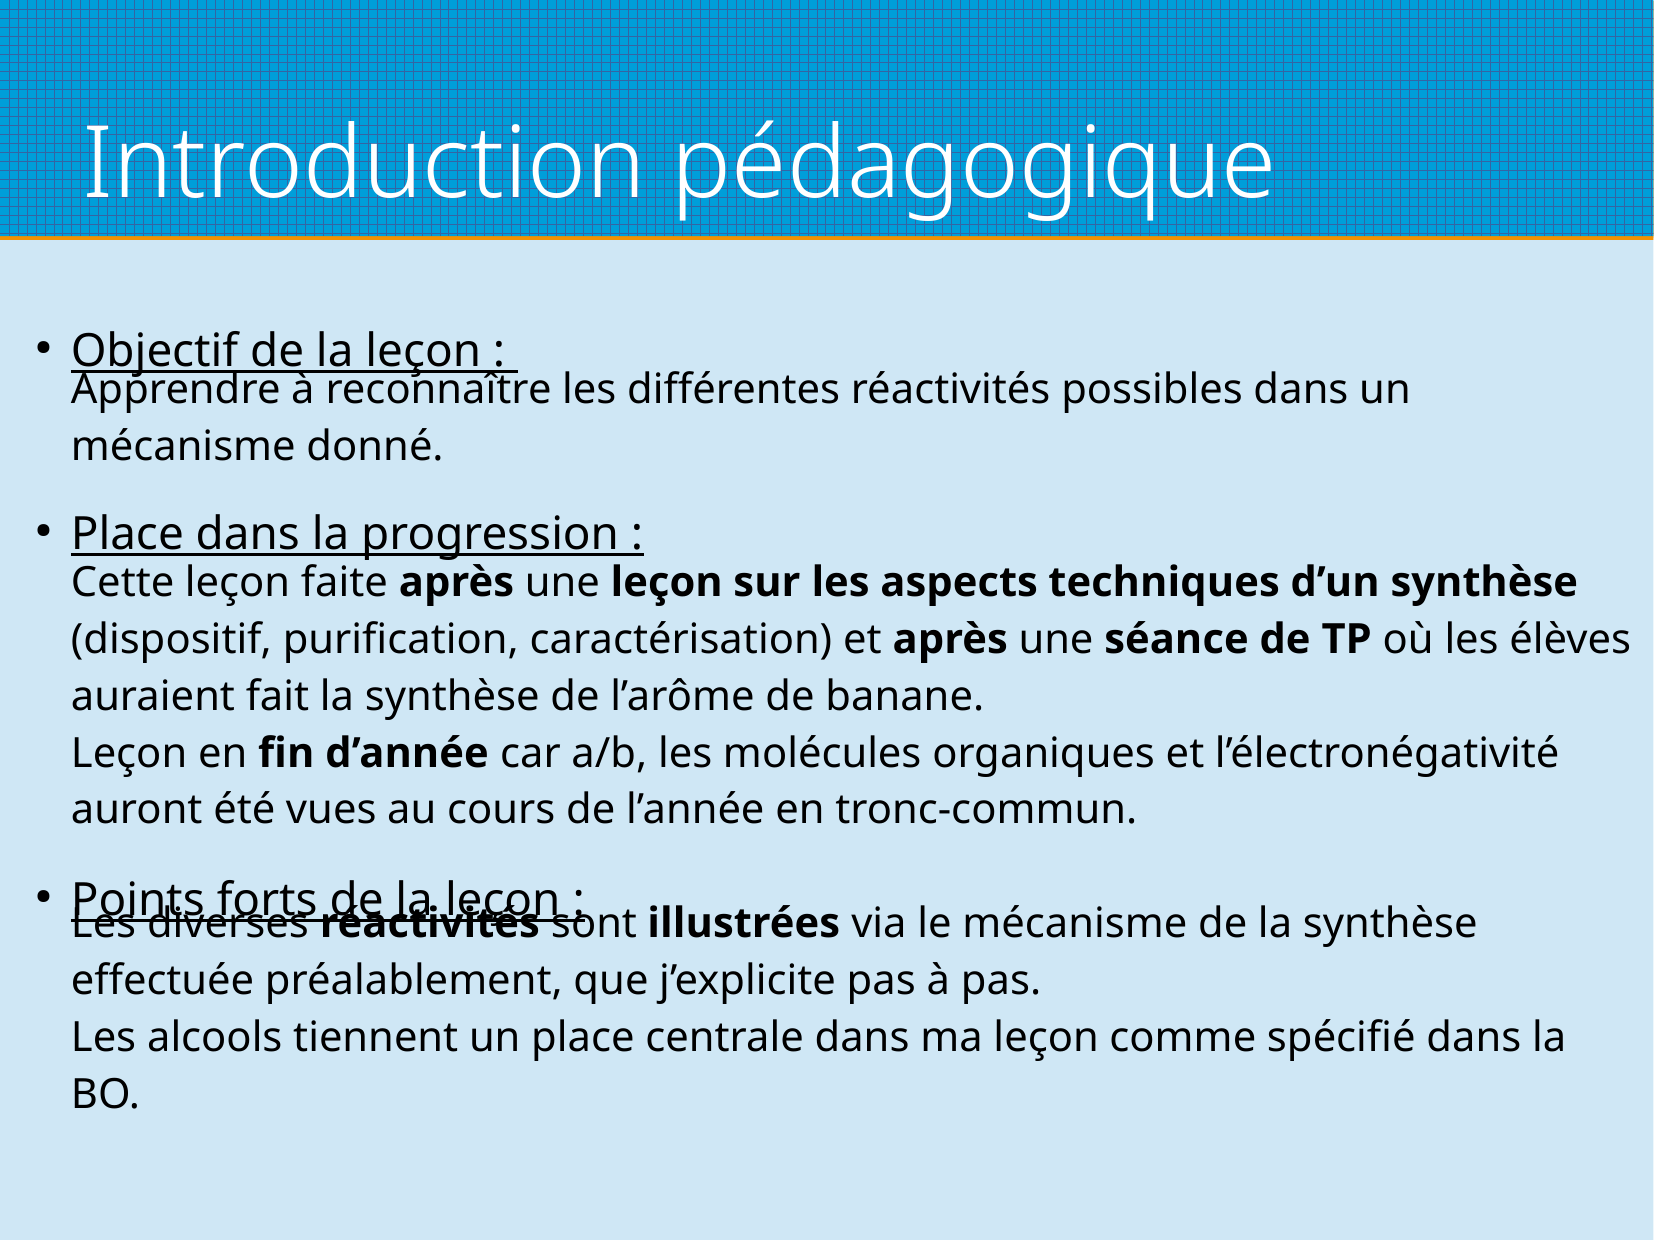

# Introduction pédagogique
Objectif de la leçon :
Apprendre à reconnaître les différentes réactivités possibles dans un mécanisme donné.
Place dans la progression :
Cette leçon faite après une leçon sur les aspects techniques d’un synthèse (dispositif, purification, caractérisation) et après une séance de TP où les élèves auraient fait la synthèse de l’arôme de banane.
Leçon en fin d’année car a/b, les molécules organiques et l’électronégativité auront été vues au cours de l’année en tronc-commun.
Points forts de la leçon :
Les diverses réactivités sont illustrées via le mécanisme de la synthèse effectuée préalablement, que j’explicite pas à pas.
Les alcools tiennent un place centrale dans ma leçon comme spécifié dans la BO.